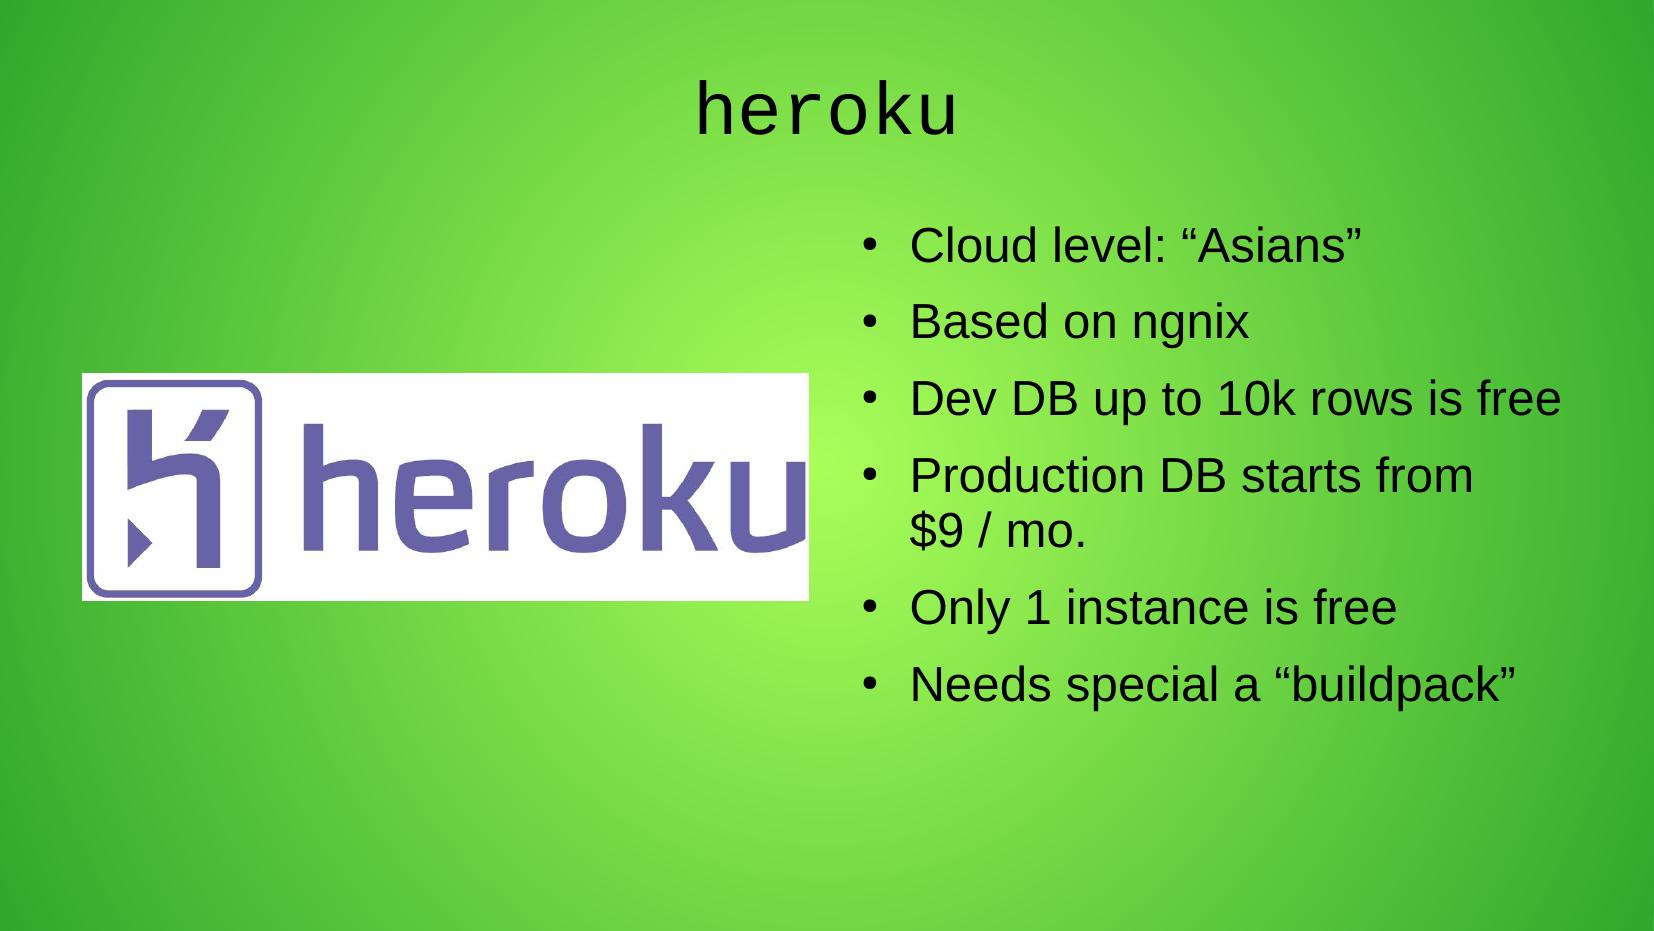

# heroku
Cloud level: “Asians”
Based on ngnix
Dev DB up to 10k rows is free
Production DB starts from $9 / mo.
Only 1 instance is free
Needs special a “buildpack”